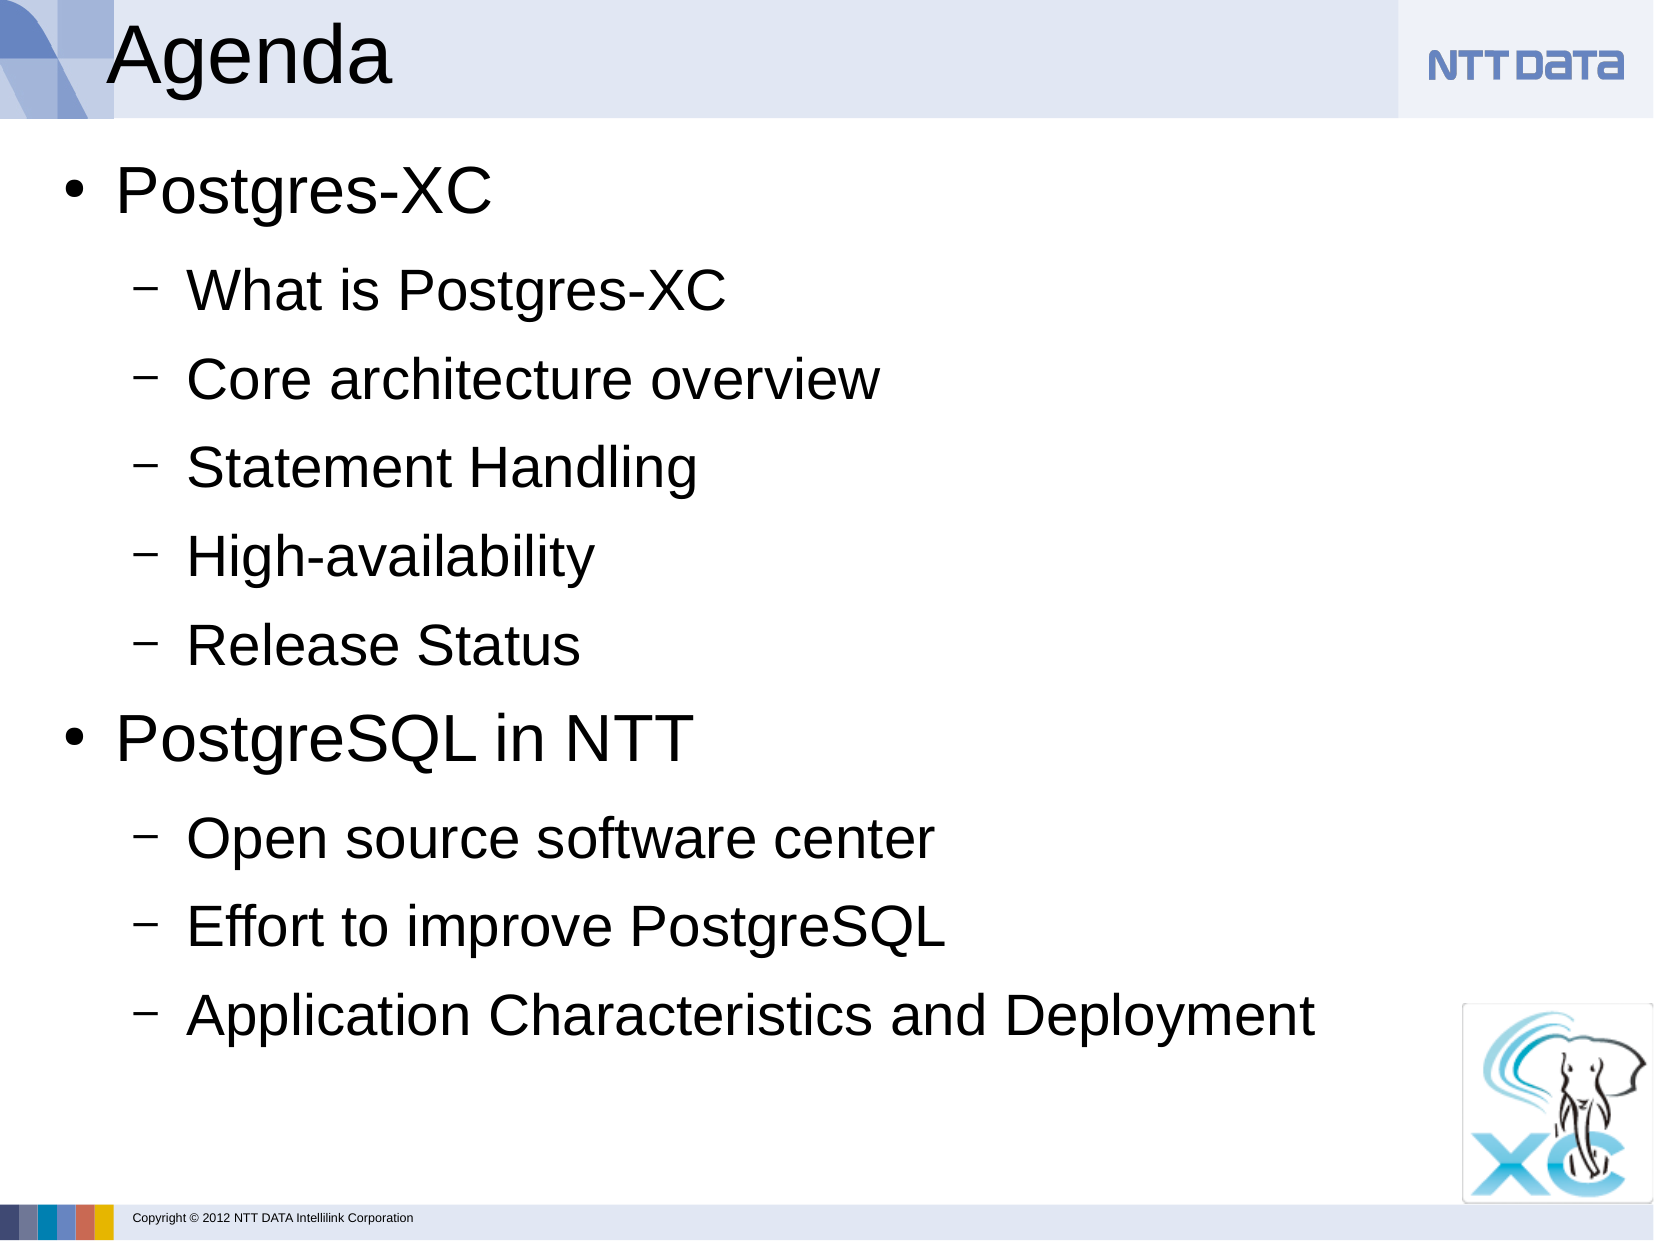

# Agenda
Postgres-XC
What is Postgres-XC
Core architecture overview
Statement Handling
High-availability
Release Status
PostgreSQL in NTT
Open source software center
Effort to improve PostgreSQL
Application Characteristics and Deployment